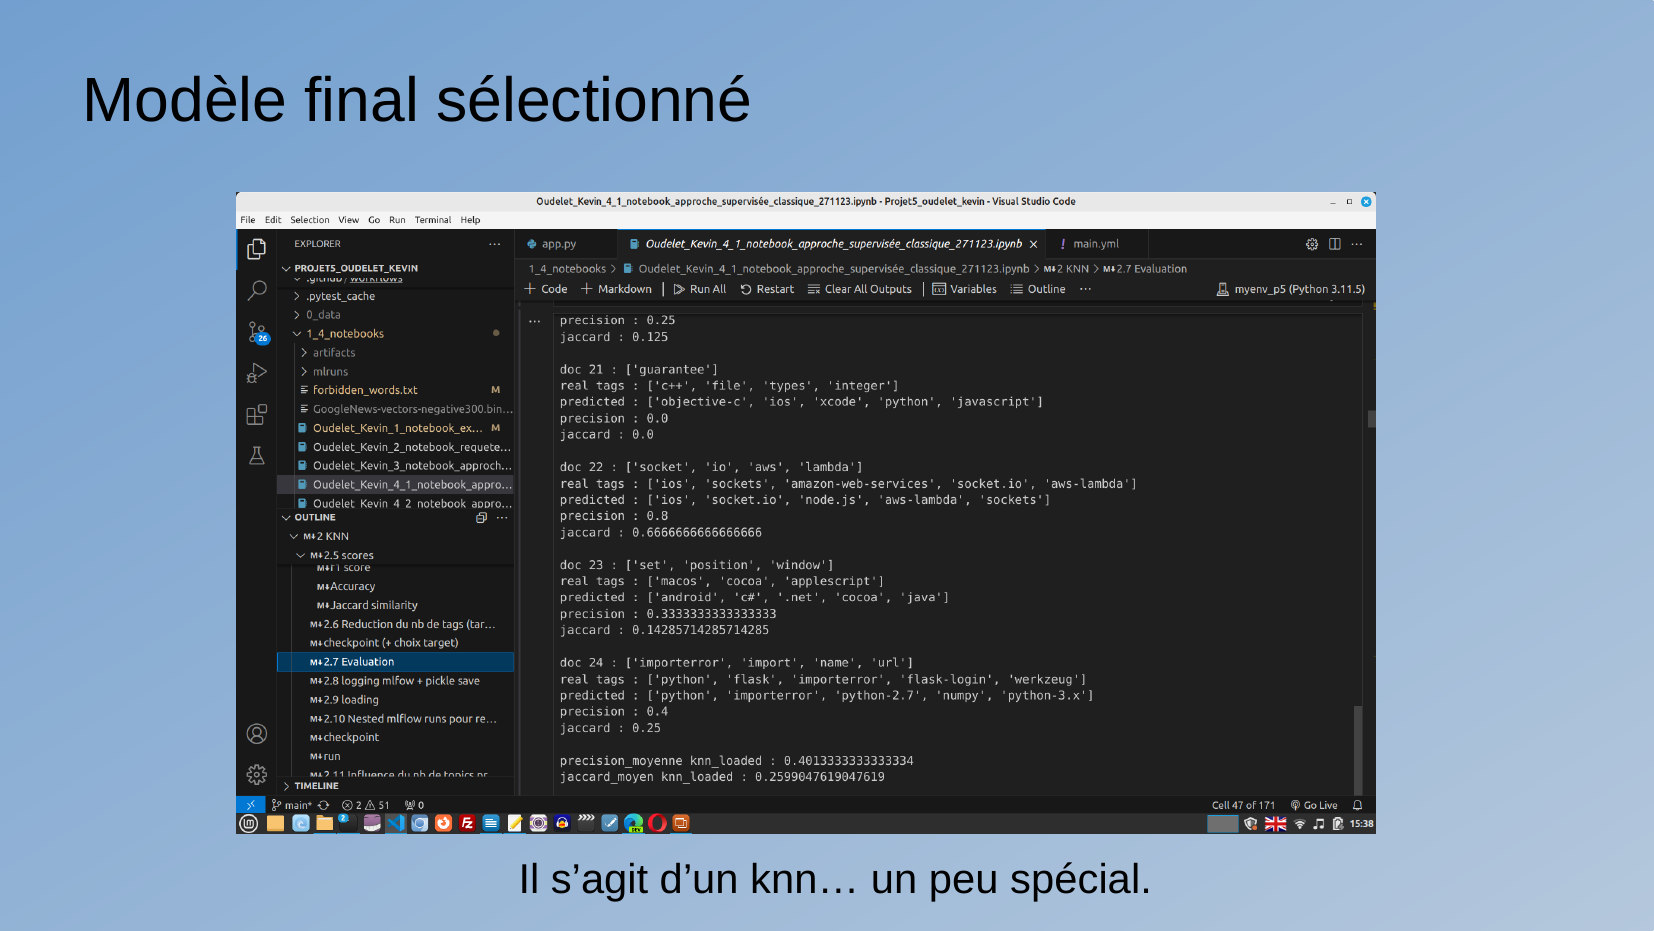

# Modèle final sélectionné
 Il s’agit d’un knn… un peu spécial.